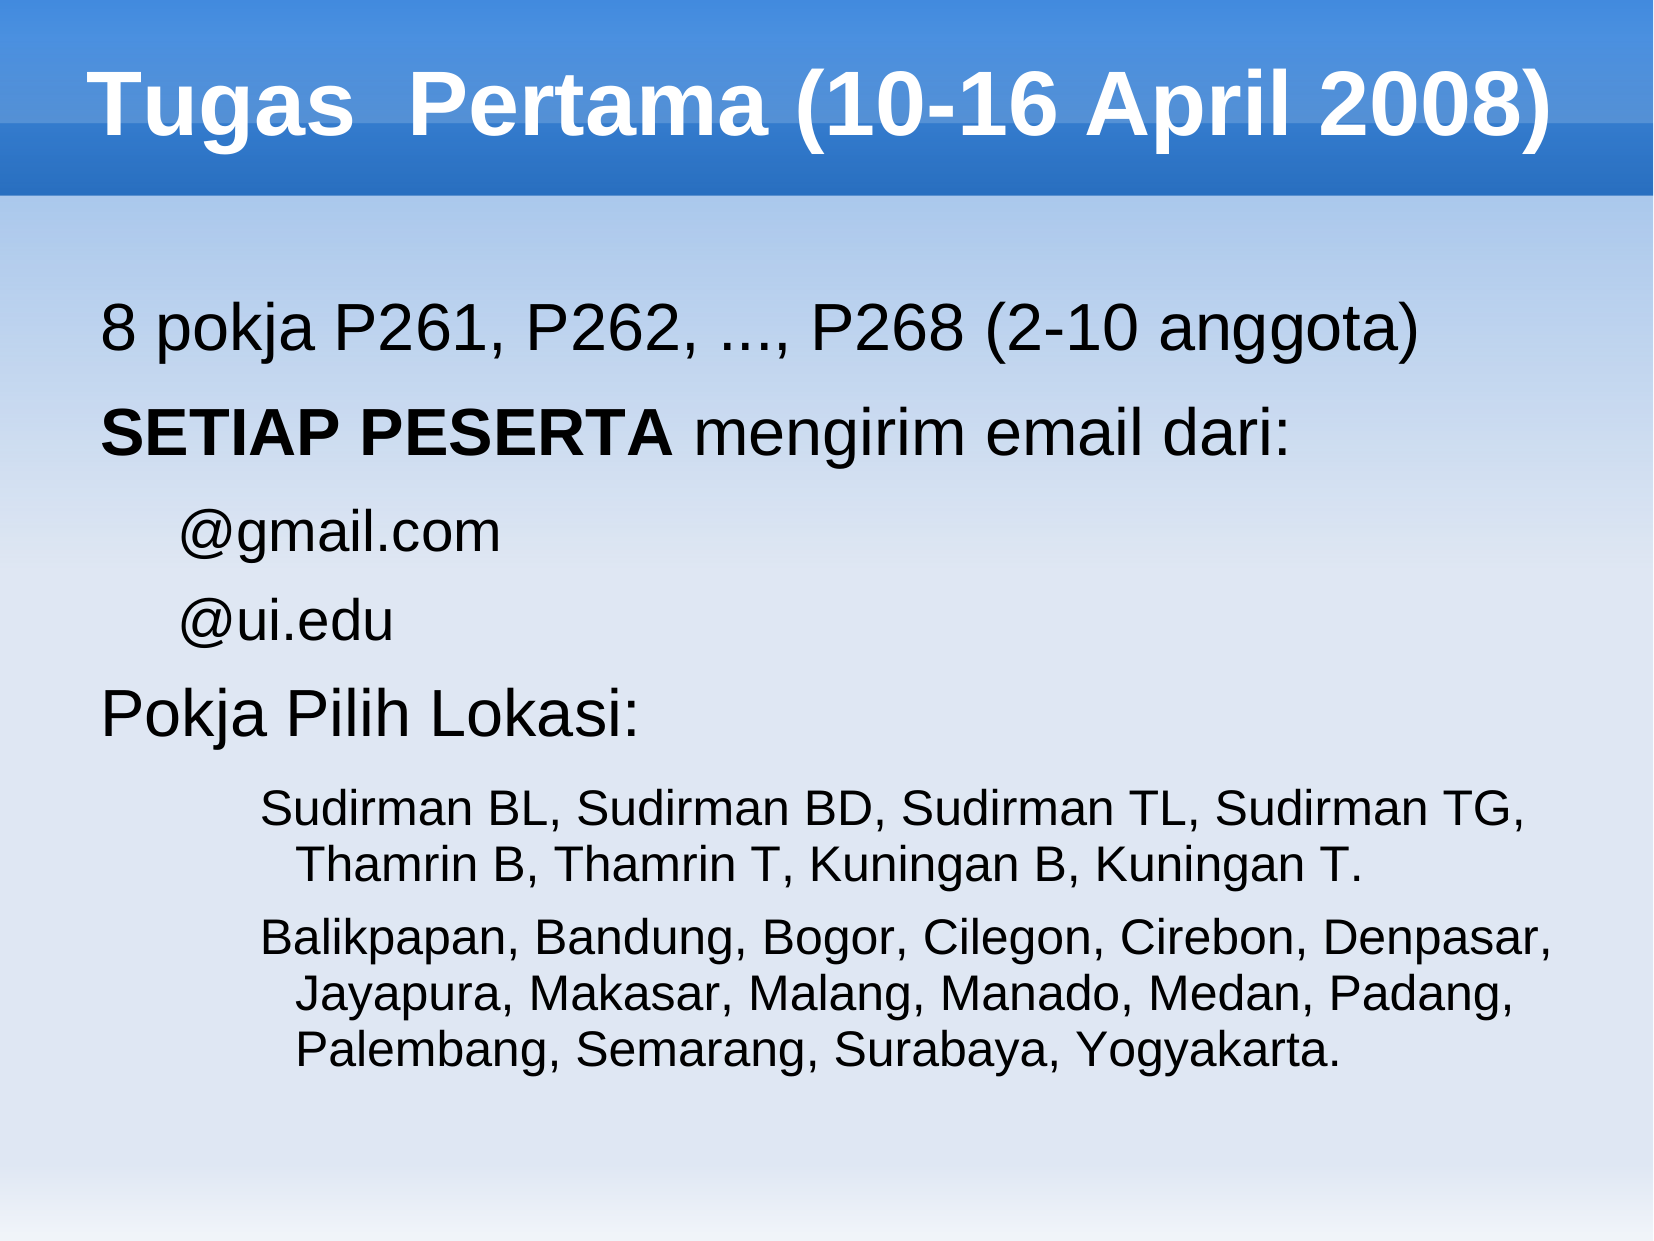

# Tugas Pertama (10-16 April 2008)
8 pokja P261, P262, ..., P268 (2-10 anggota)
SETIAP PESERTA mengirim email dari:
@gmail.com
@ui.edu
Pokja Pilih Lokasi:
Sudirman BL, Sudirman BD, Sudirman TL, Sudirman TG, Thamrin B, Thamrin T, Kuningan B, Kuningan T.
Balikpapan, Bandung, Bogor, Cilegon, Cirebon, Denpasar, Jayapura, Makasar, Malang, Manado, Medan, Padang, Palembang, Semarang, Surabaya, Yogyakarta.